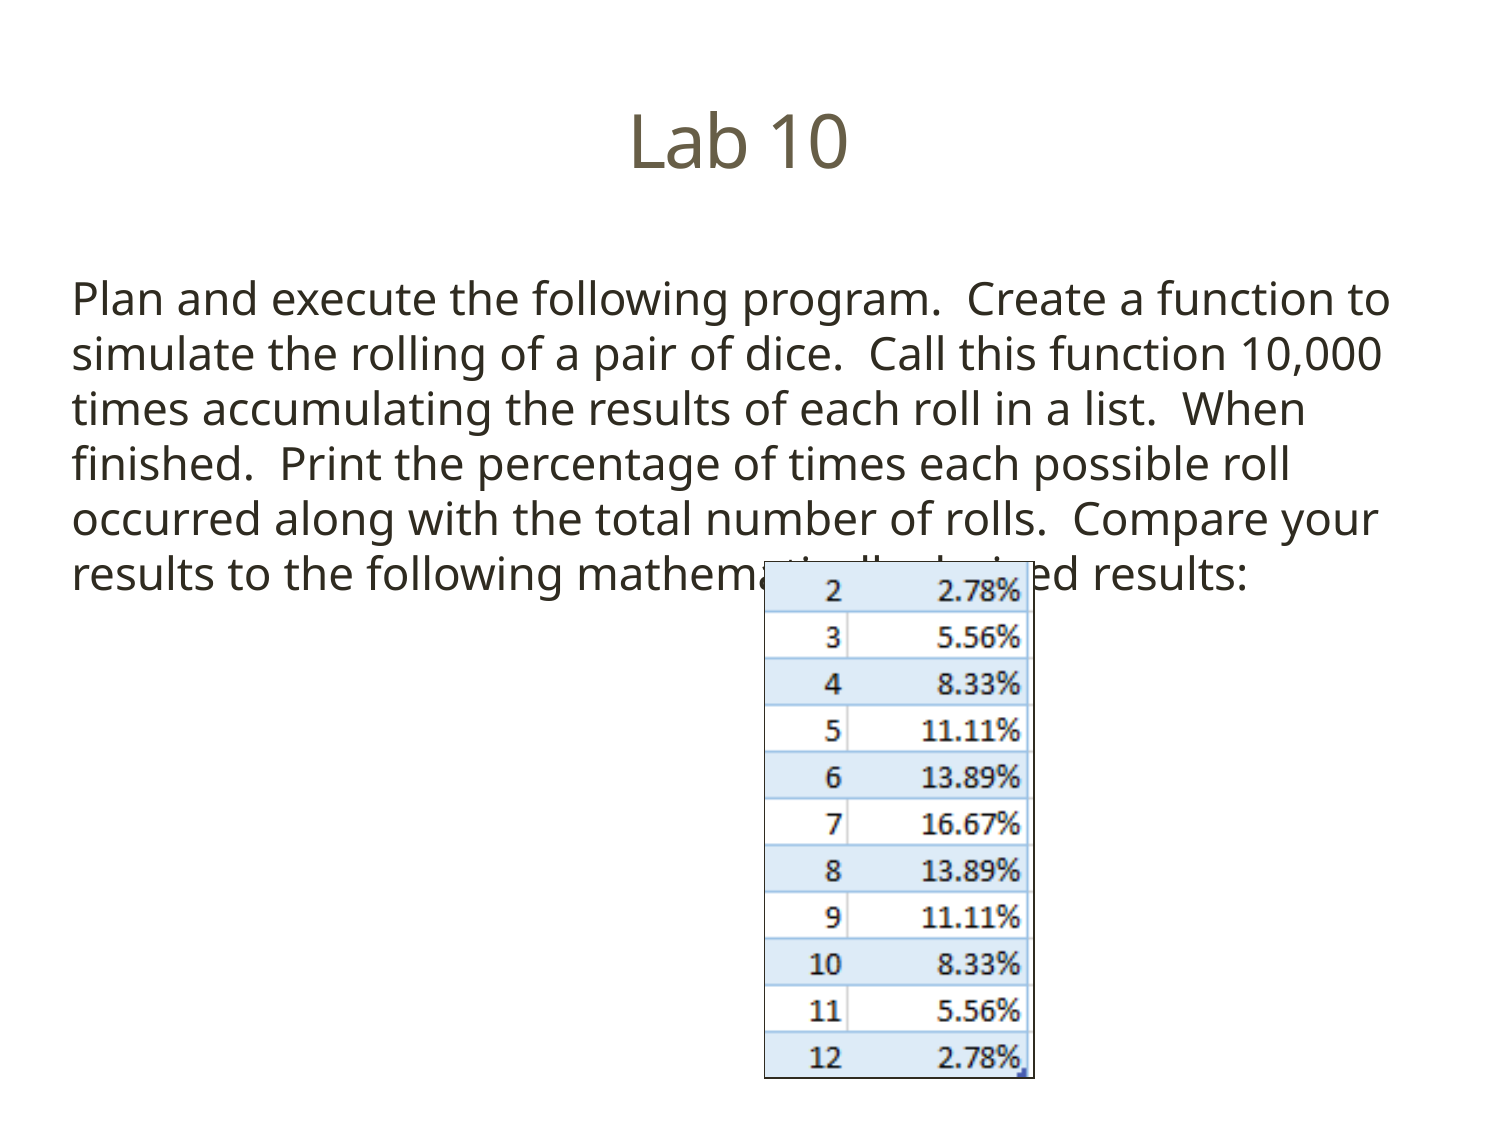

# Lab 10
Plan and execute the following program. Create a function to simulate the rolling of a pair of dice. Call this function 10,000 times accumulating the results of each roll in a list. When finished. Print the percentage of times each possible roll occurred along with the total number of rolls. Compare your results to the following mathematically derived results: